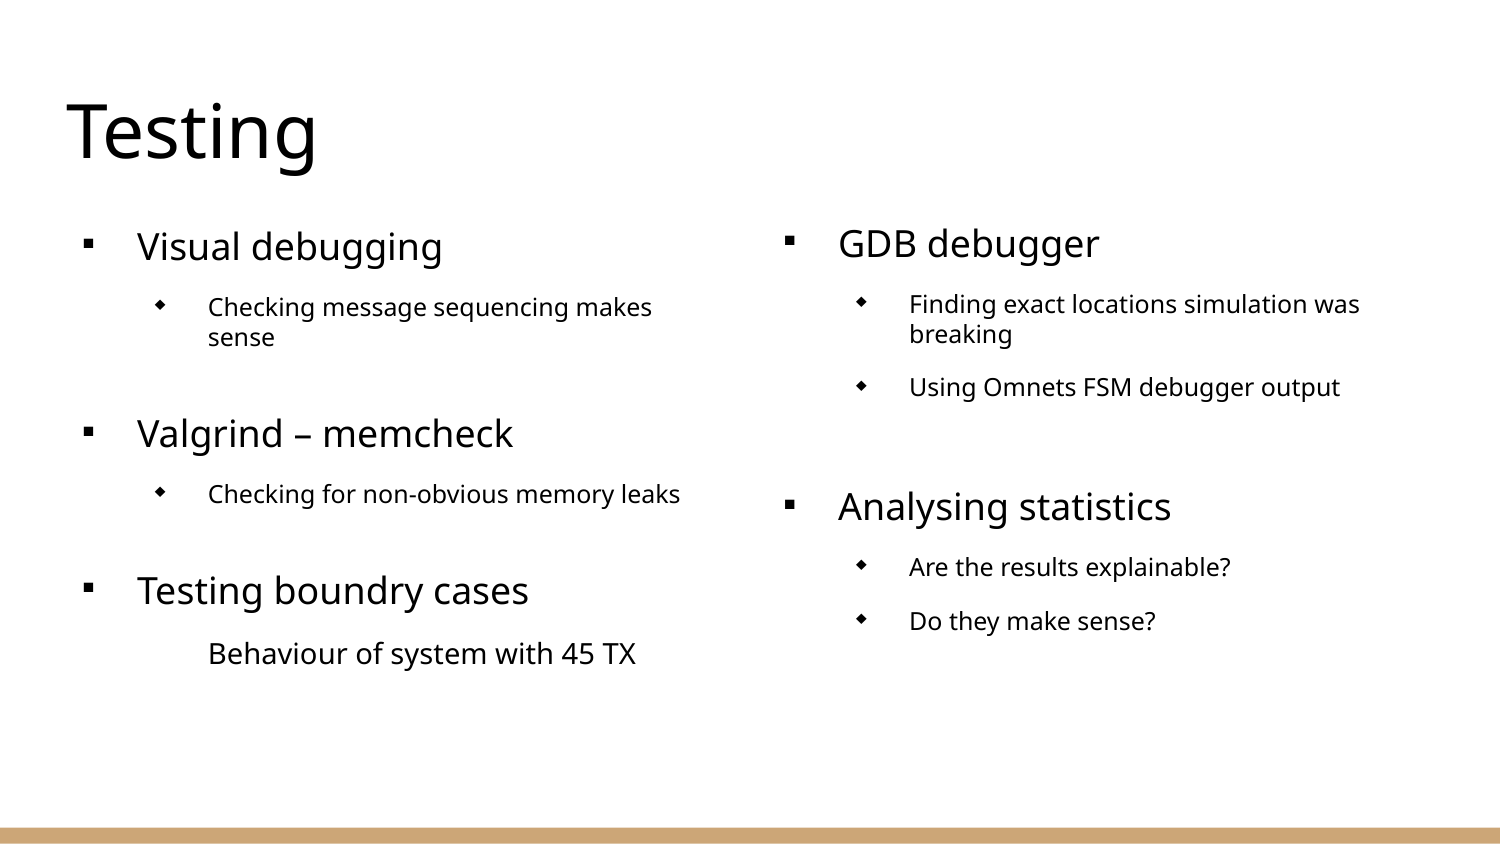

# Testing
Visual debugging
Checking message sequencing makes sense
Valgrind – memcheck
Checking for non-obvious memory leaks
Testing boundry cases
Behaviour of system with 45 TX
GDB debugger
Finding exact locations simulation was breaking
Using Omnets FSM debugger output
Analysing statistics
Are the results explainable?
Do they make sense?